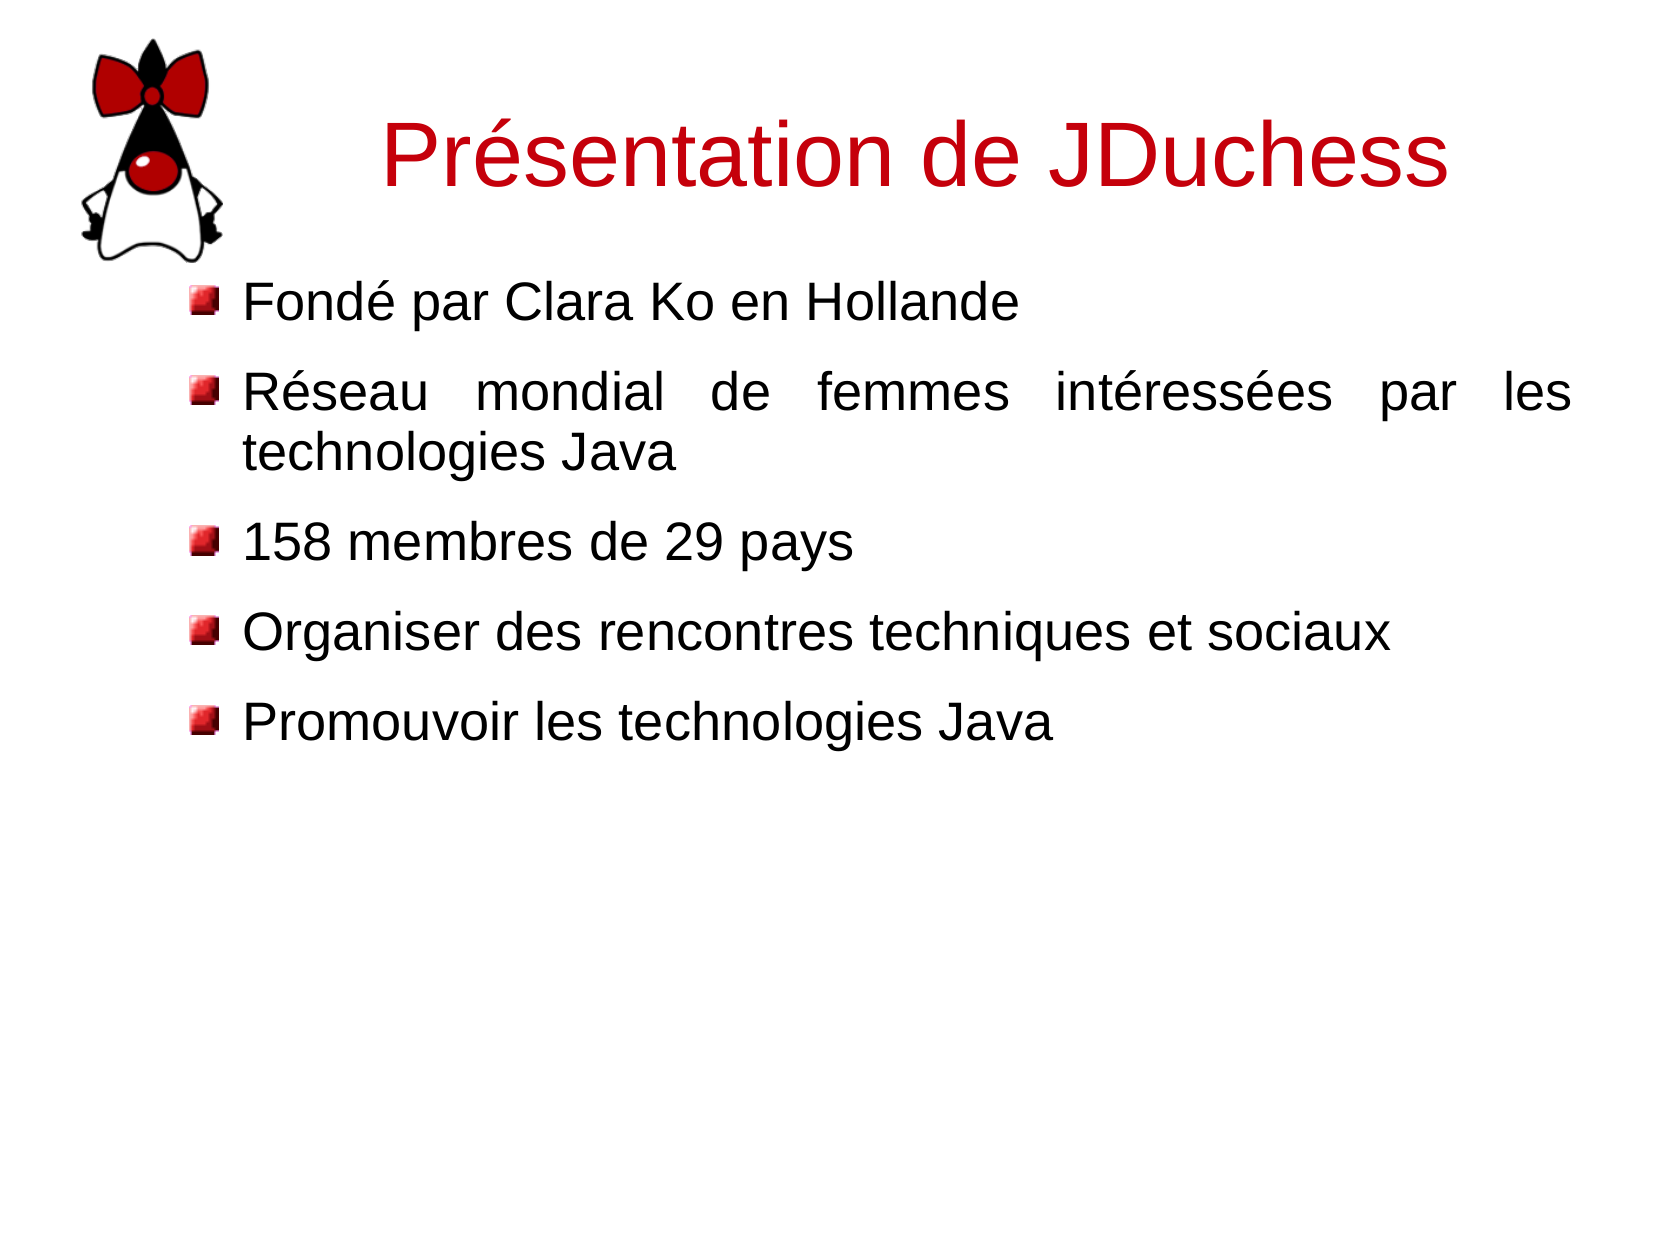

# Présentation de JDuchess
Fondé par Clara Ko en Hollande
Réseau mondial de femmes intéressées par les technologies Java
158 membres de 29 pays
Organiser des rencontres techniques et sociaux
Promouvoir les technologies Java